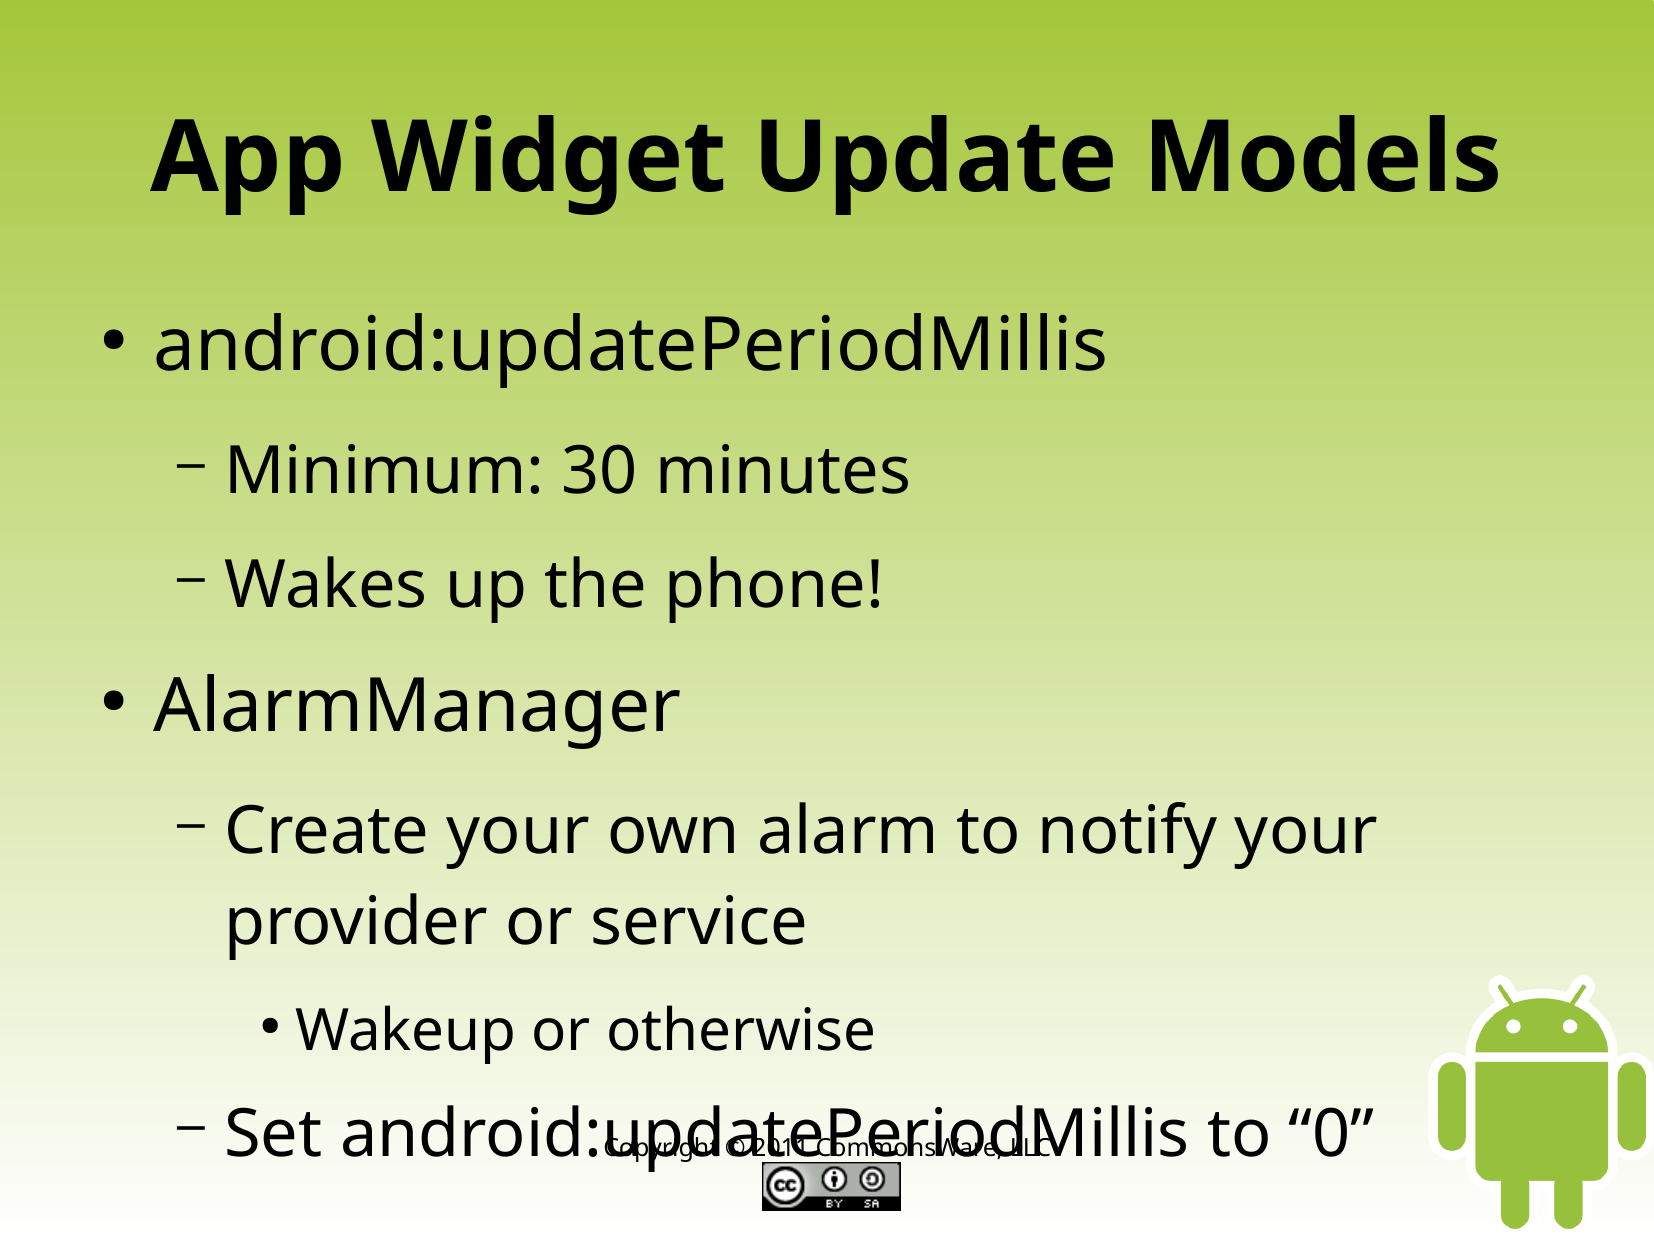

# App Widget Update Models
android:updatePeriodMillis
Minimum: 30 minutes
Wakes up the phone!
AlarmManager
Create your own alarm to notify your
provider or service
Wakeup or otherwise
Set android:updatePeriodMillis to “0”